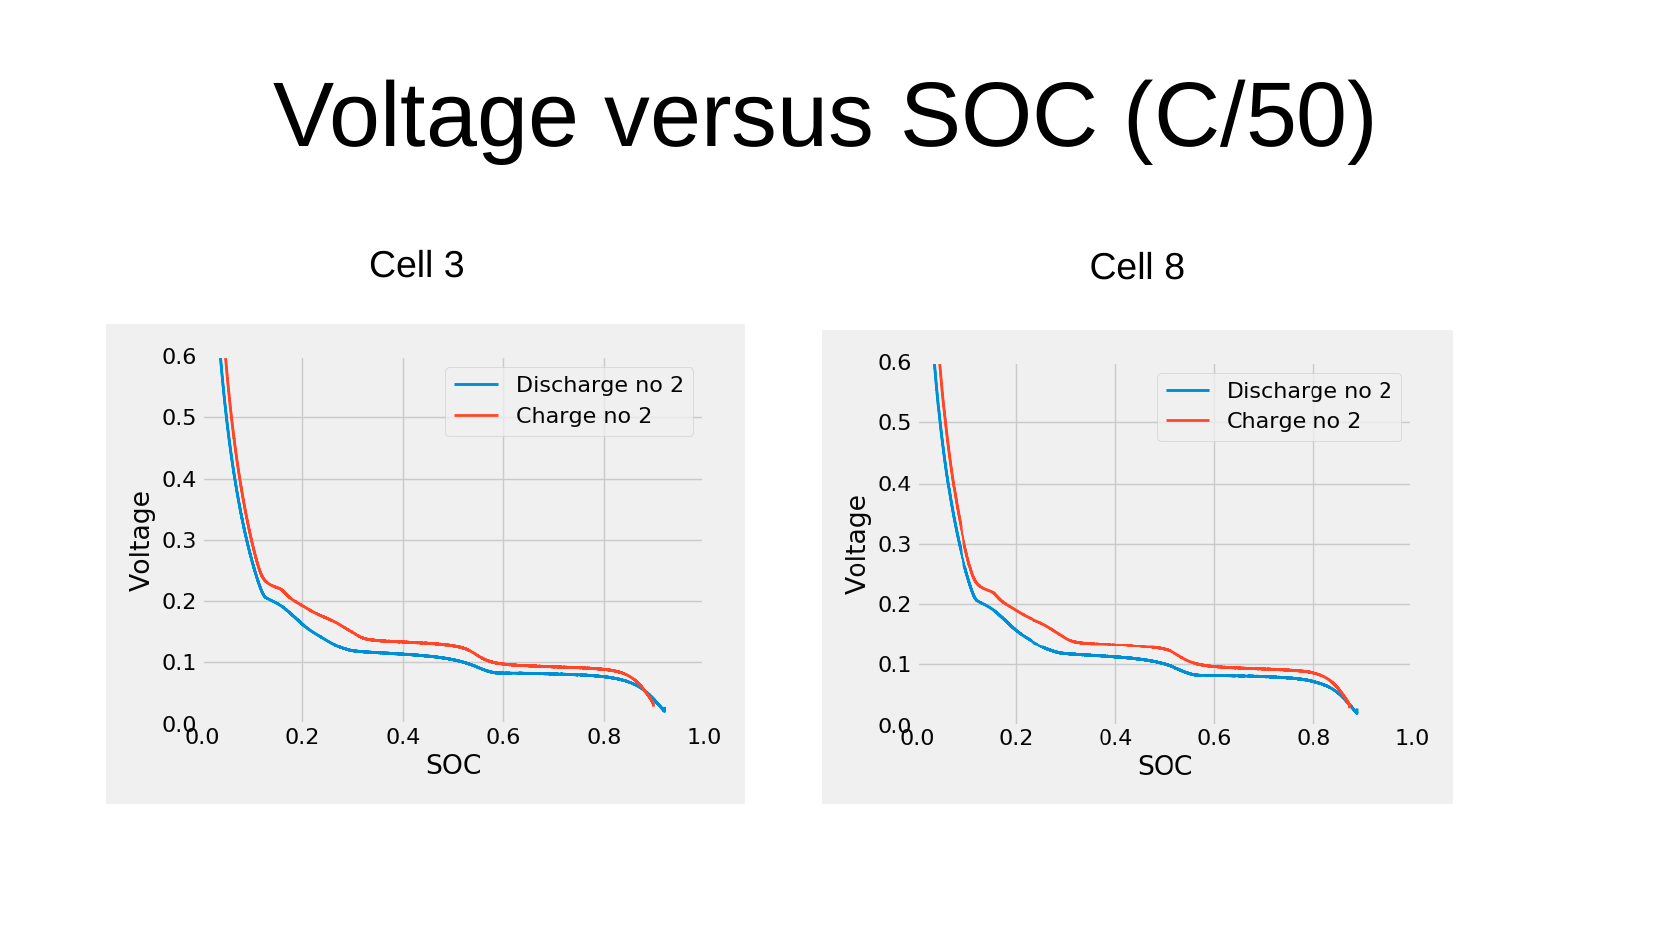

# Voltage versus SOC (C/50)
Cell 3
Cell 8